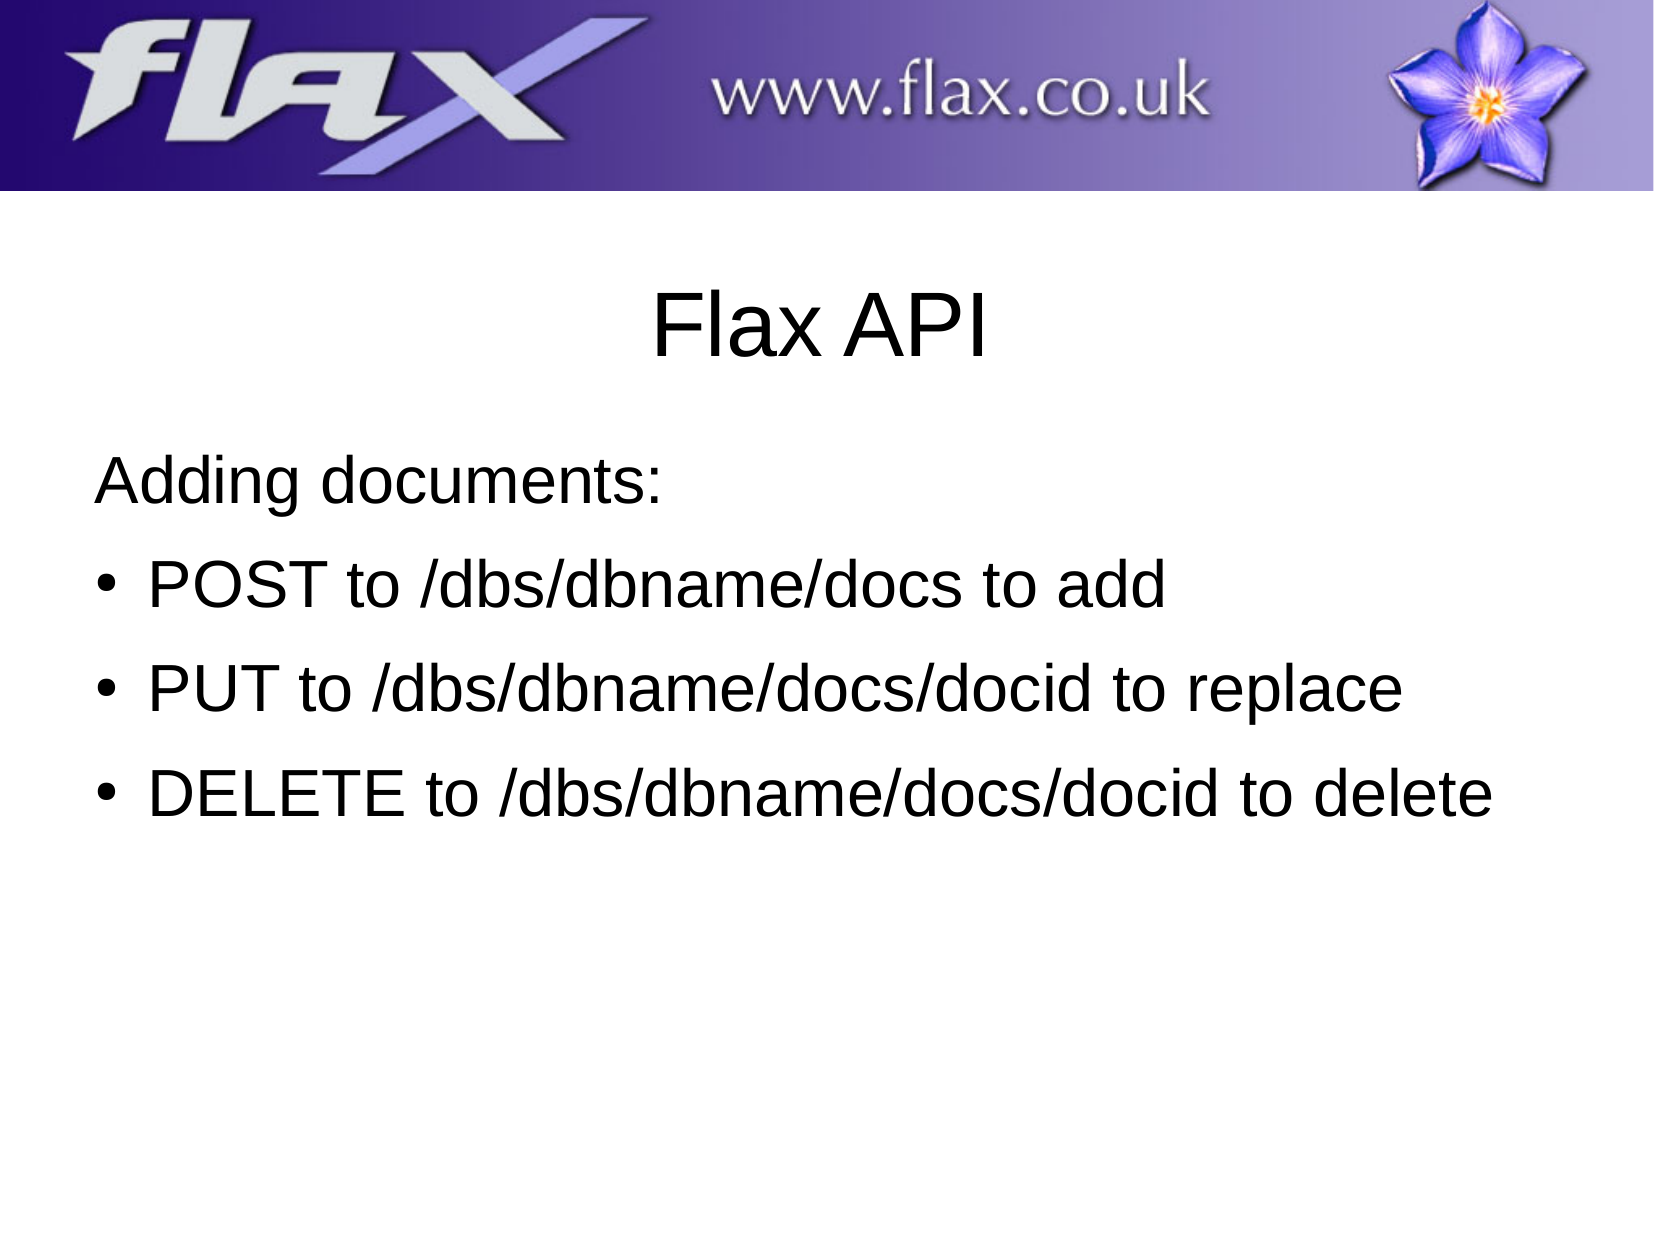

# Flax API
Adding documents:
POST to /dbs/dbname/docs to add
PUT to /dbs/dbname/docs/docid to replace
DELETE to /dbs/dbname/docs/docid to delete